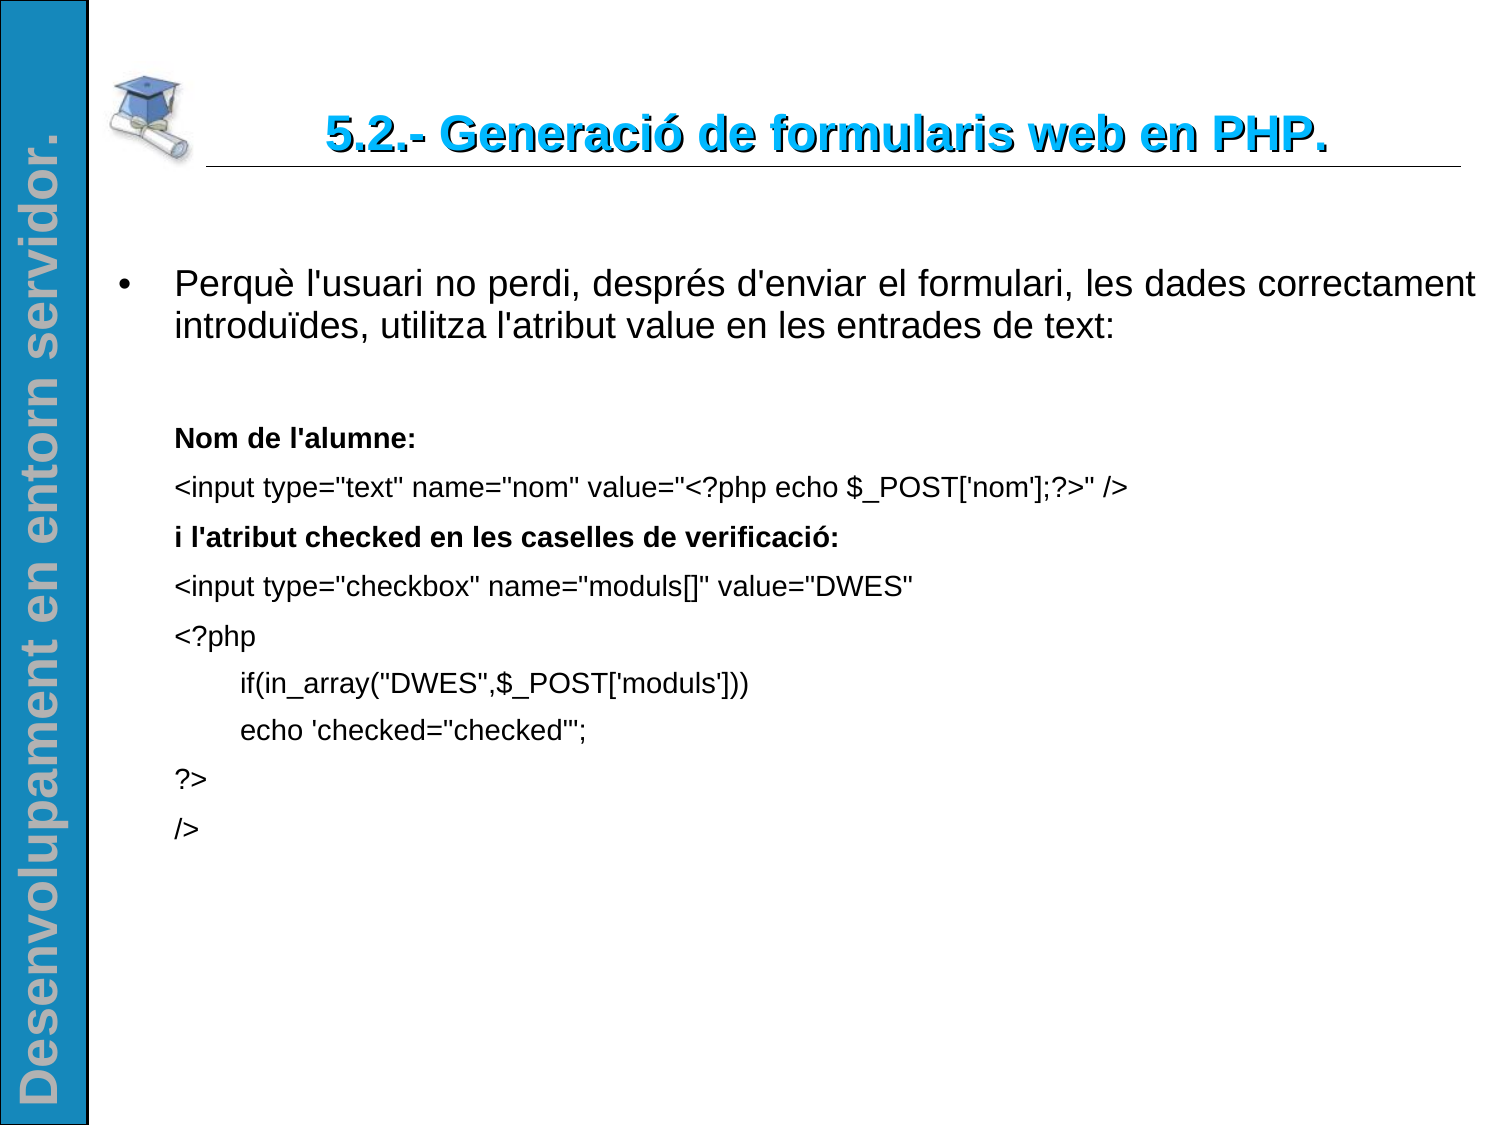

# 5.2.- Generació de formularis web en PHP.
Perquè l'usuari no perdi, després d'enviar el formulari, les dades correctament introduïdes, utilitza l'atribut value en les entrades de text:
Nom de l'alumne:
<input type="text" name="nom" value="<?php echo $_POST['nom'];?>" />
i l'atribut checked en les caselles de verificació:
<input type="checkbox" name="moduls[]" value="DWES"
<?php
if(in_array("DWES",$_POST['moduls']))
echo 'checked="checked"';
?>
/>